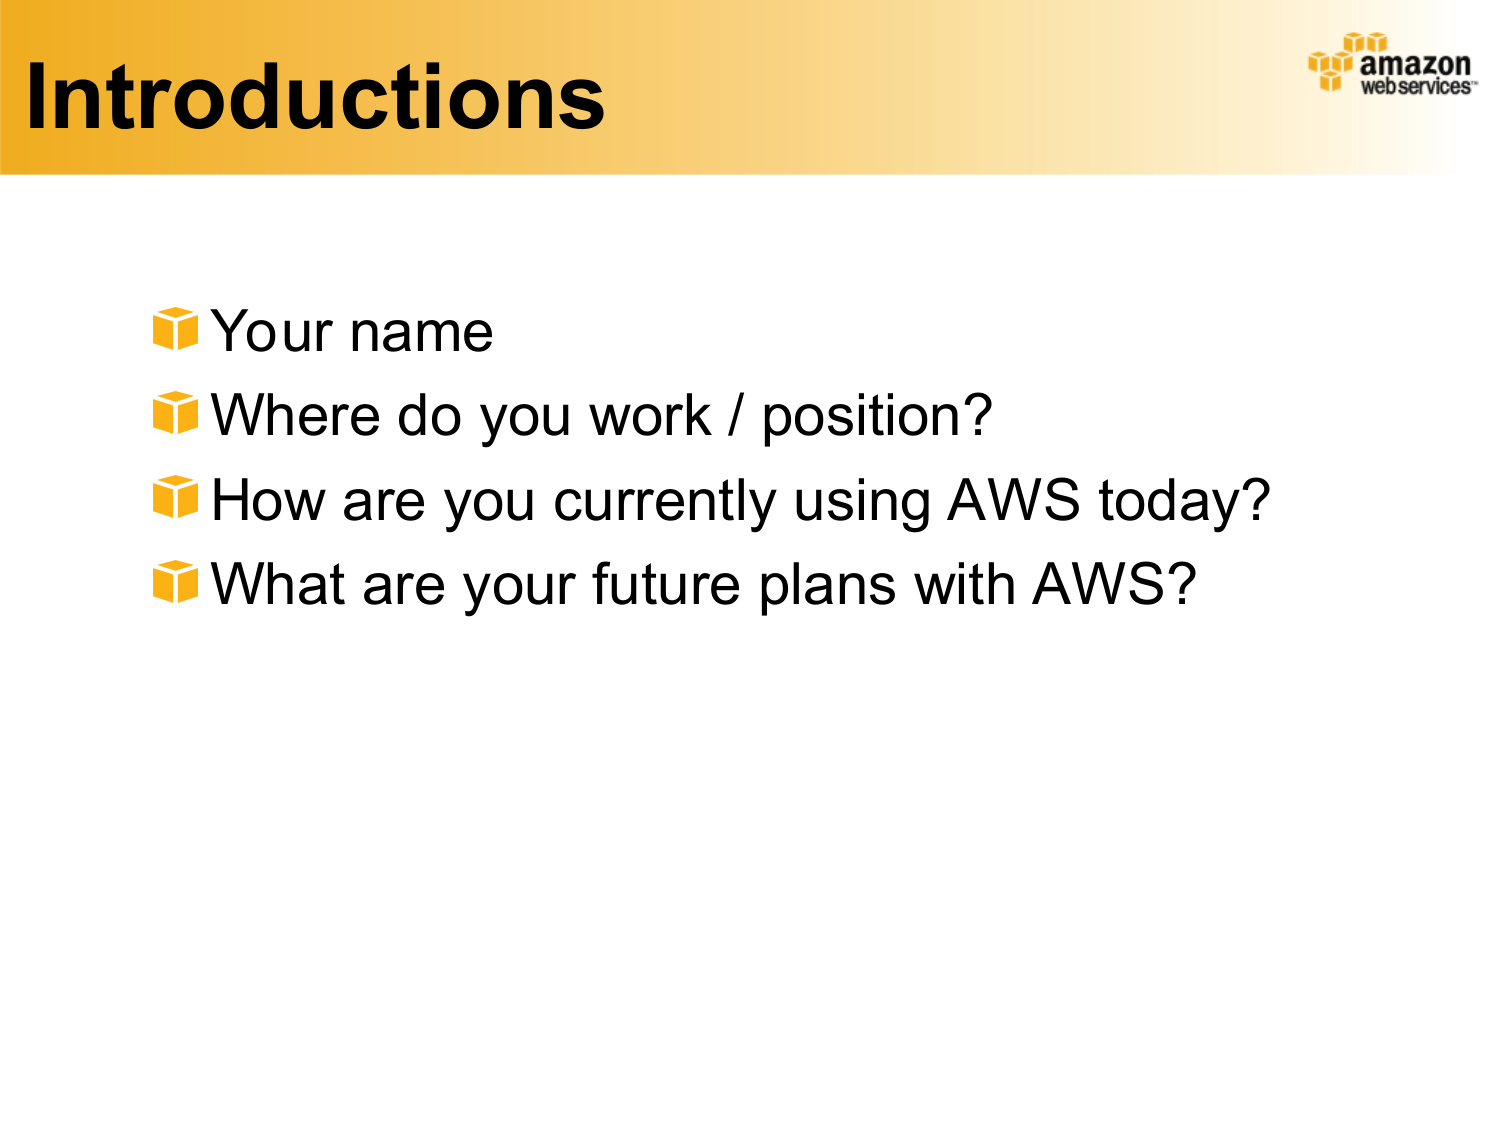

# Introductions
Your name
Where do you work / position?
How are you currently using AWS today?
What are your future plans with AWS?